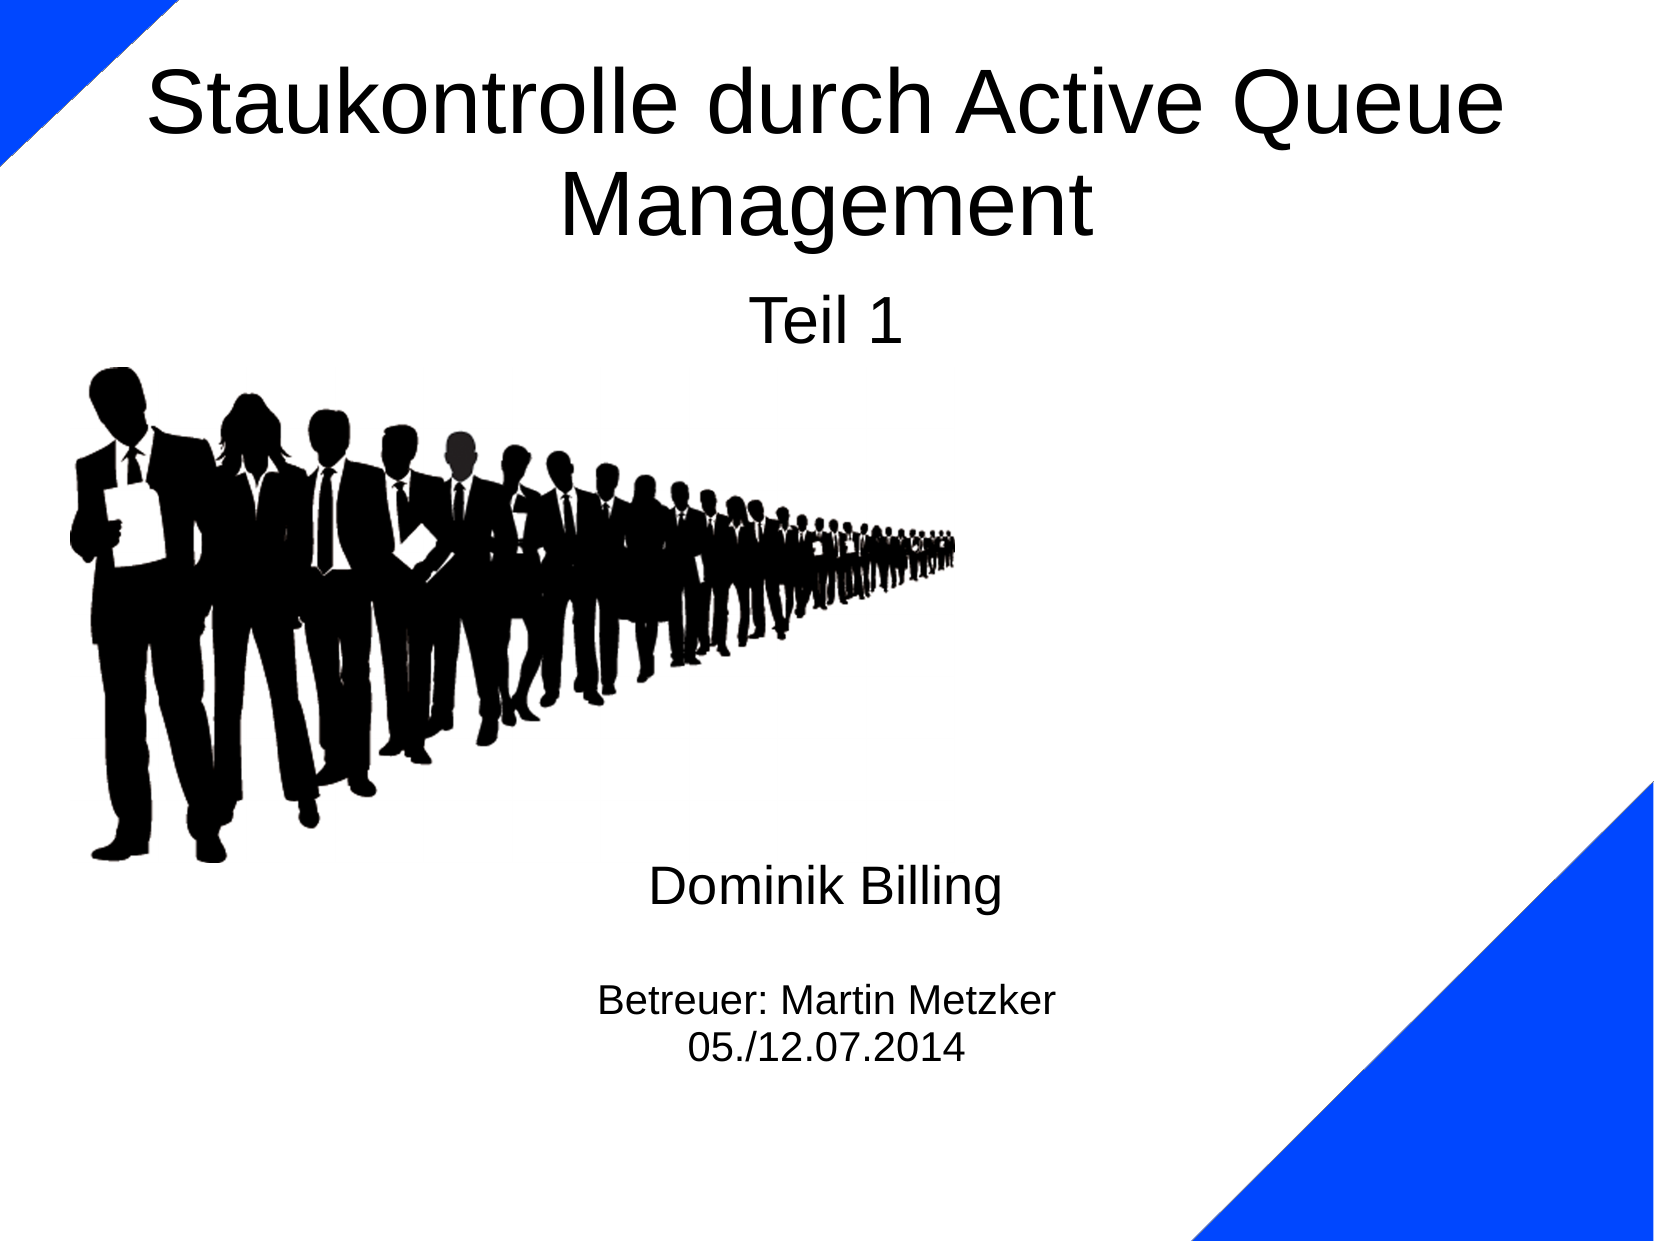

Staukontrolle durch Active Queue Management
# Teil 1
Dominik Billing
Betreuer: Martin Metzker
05./12.07.2014